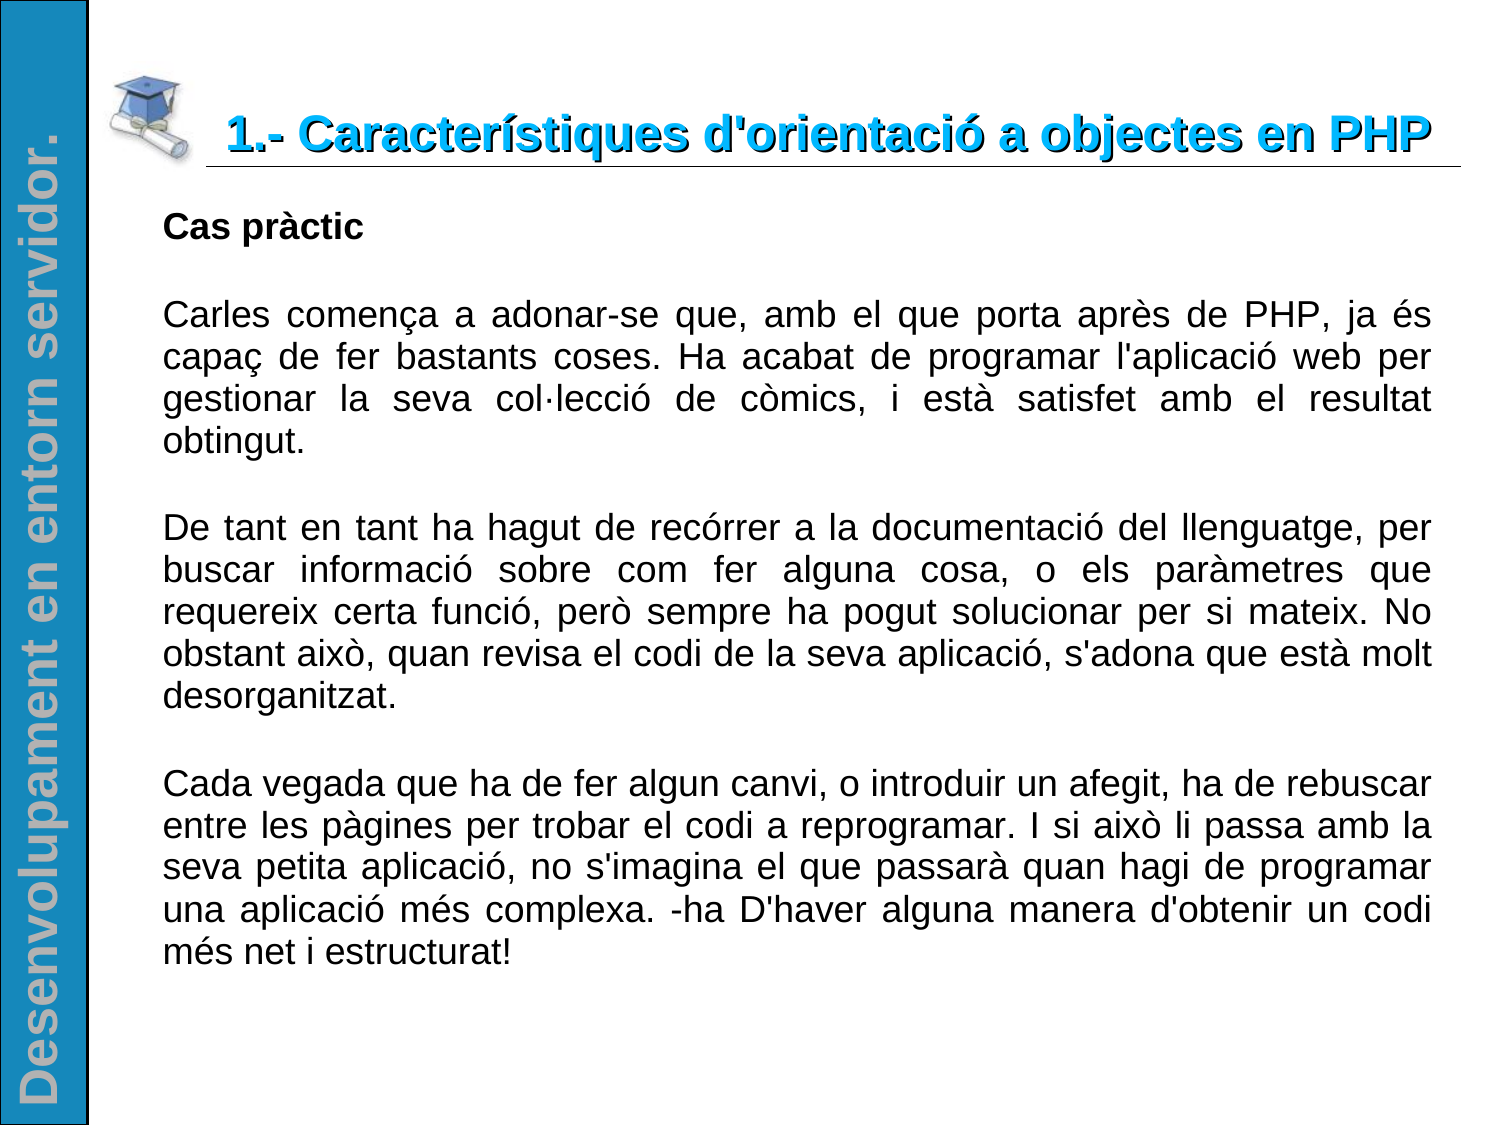

# 1.- Característiques d'orientació a objectes en PHP
Cas pràctic
Carles comença a adonar-se que, amb el que porta après de PHP, ja és capaç de fer bastants coses. Ha acabat de programar l'aplicació web per gestionar la seva col·lecció de còmics, i està satisfet amb el resultat obtingut.
De tant en tant ha hagut de recórrer a la documentació del llenguatge, per buscar informació sobre com fer alguna cosa, o els paràmetres que requereix certa funció, però sempre ha pogut solucionar per si mateix. No obstant això, quan revisa el codi de la seva aplicació, s'adona que està molt desorganitzat.
Cada vegada que ha de fer algun canvi, o introduir un afegit, ha de rebuscar entre les pàgines per trobar el codi a reprogramar. I si això li passa amb la seva petita aplicació, no s'imagina el que passarà quan hagi de programar una aplicació més complexa. -ha D'haver alguna manera d'obtenir un codi més net i estructurat!